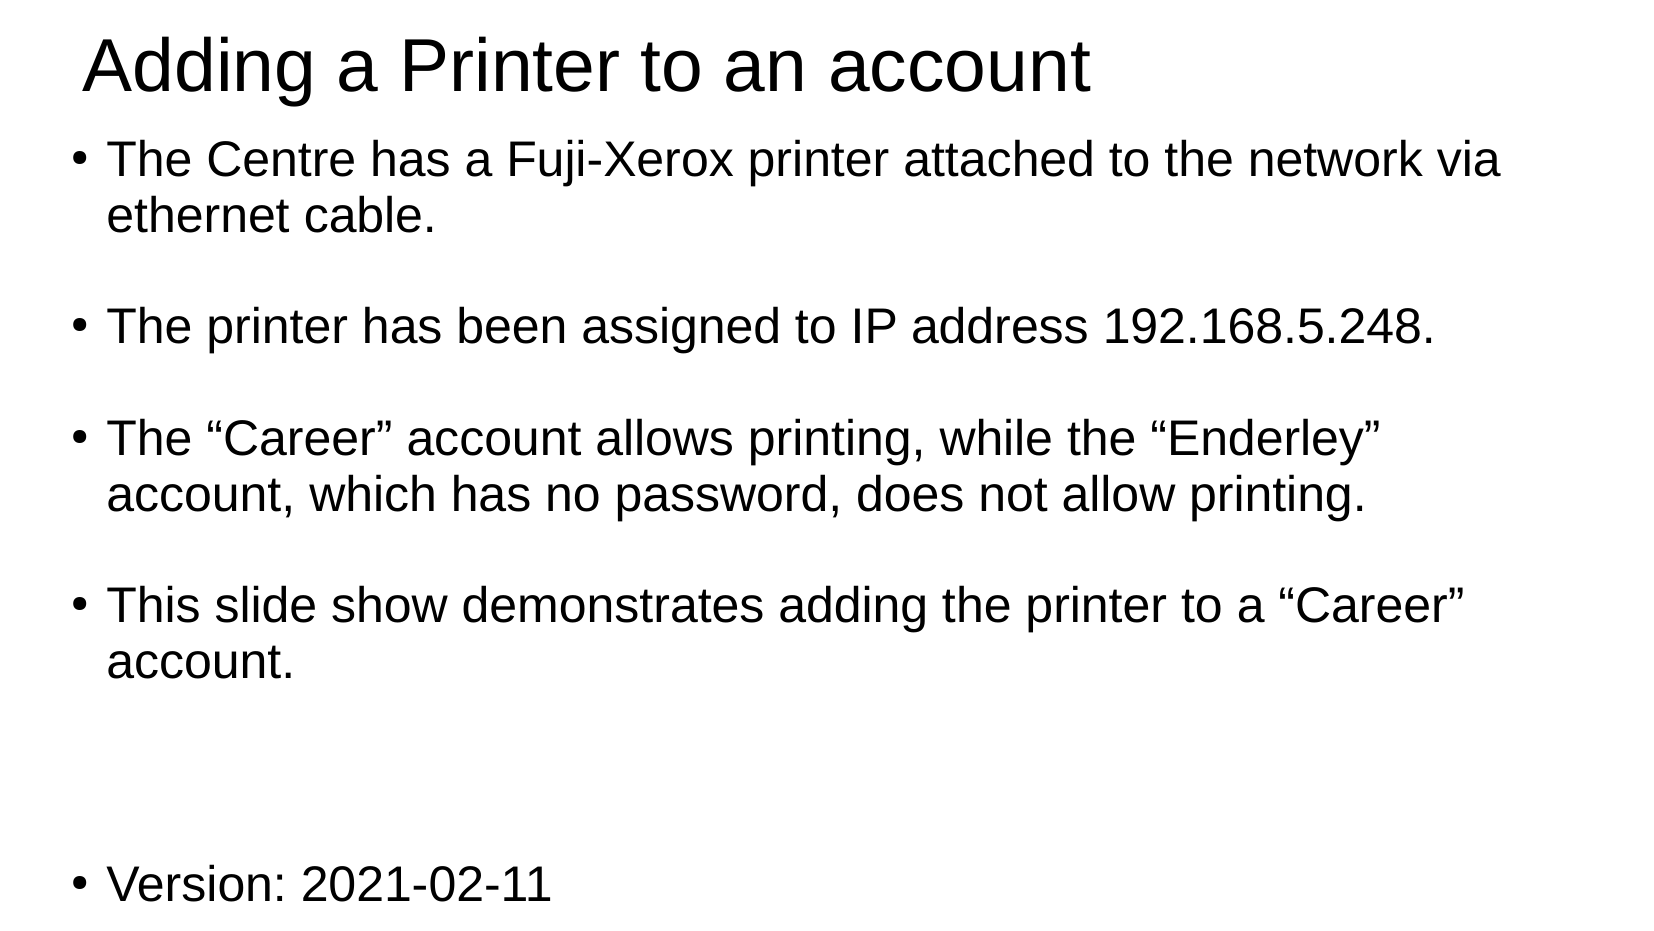

# Adding a Printer to an account
The Centre has a Fuji-Xerox printer attached to the network via ethernet cable.
The printer has been assigned to IP address 192.168.5.248.
The “Career” account allows printing, while the “Enderley” account, which has no password, does not allow printing.
This slide show demonstrates adding the printer to a “Career” account.
Version: 2021-02-11